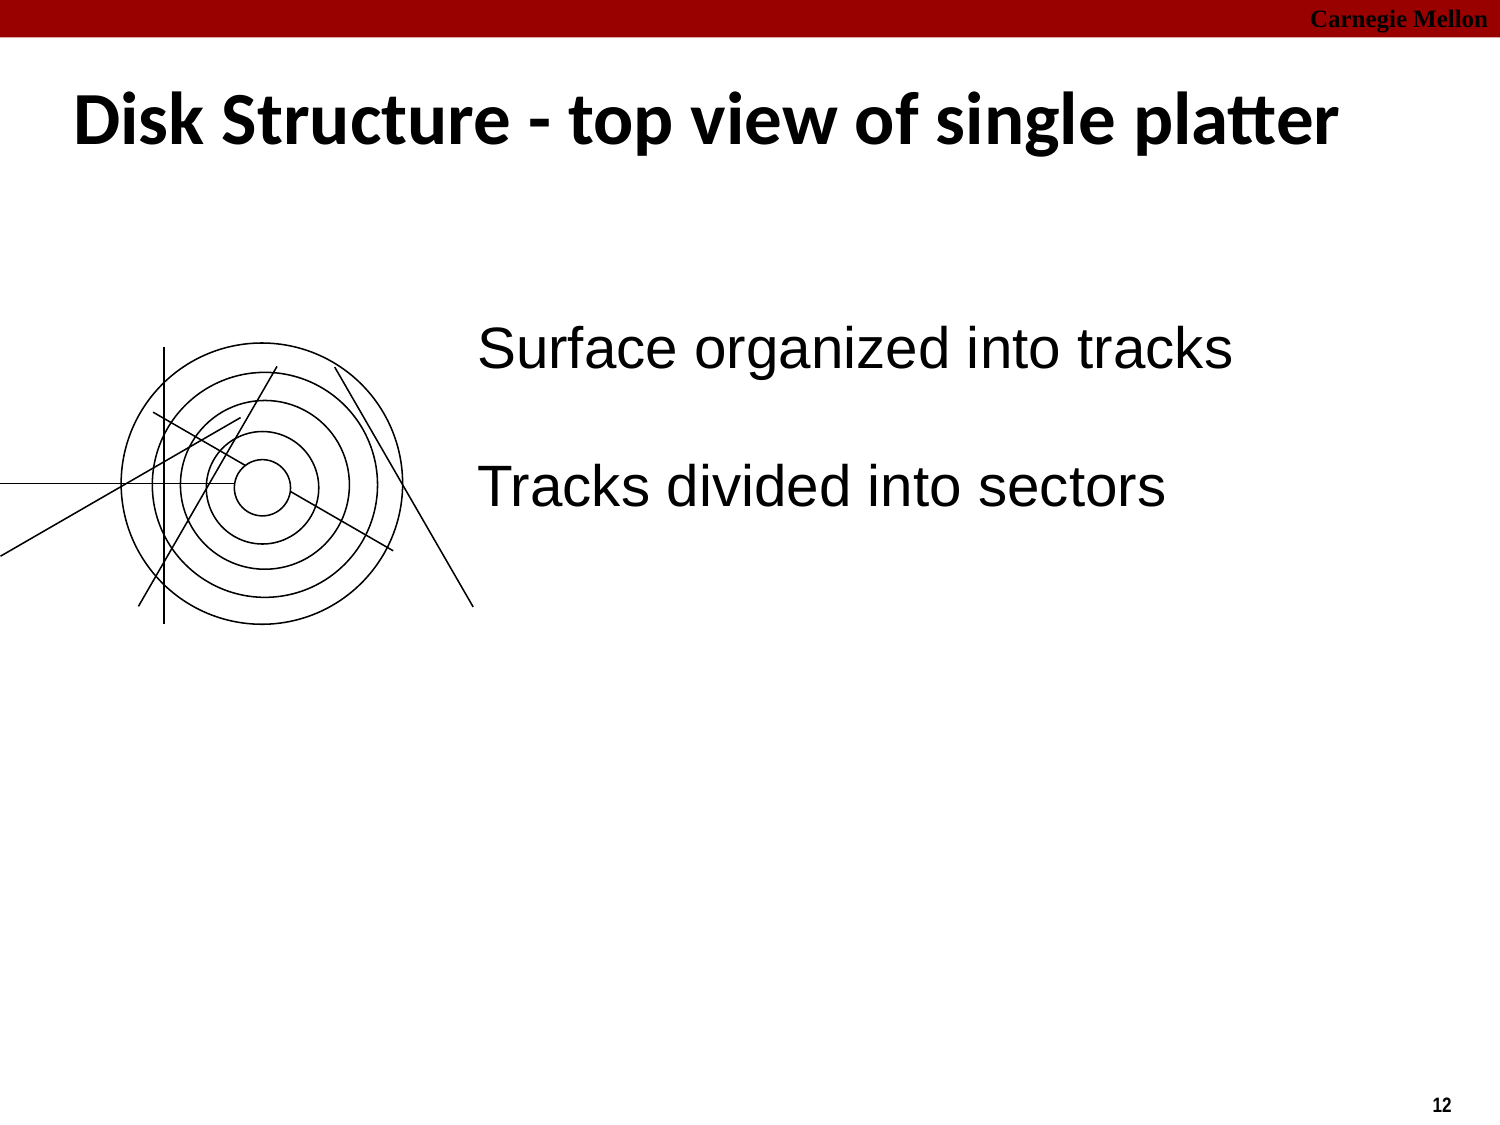

# Disk Structure - top view of single platter
Surface organized into tracks
Tracks divided into sectors